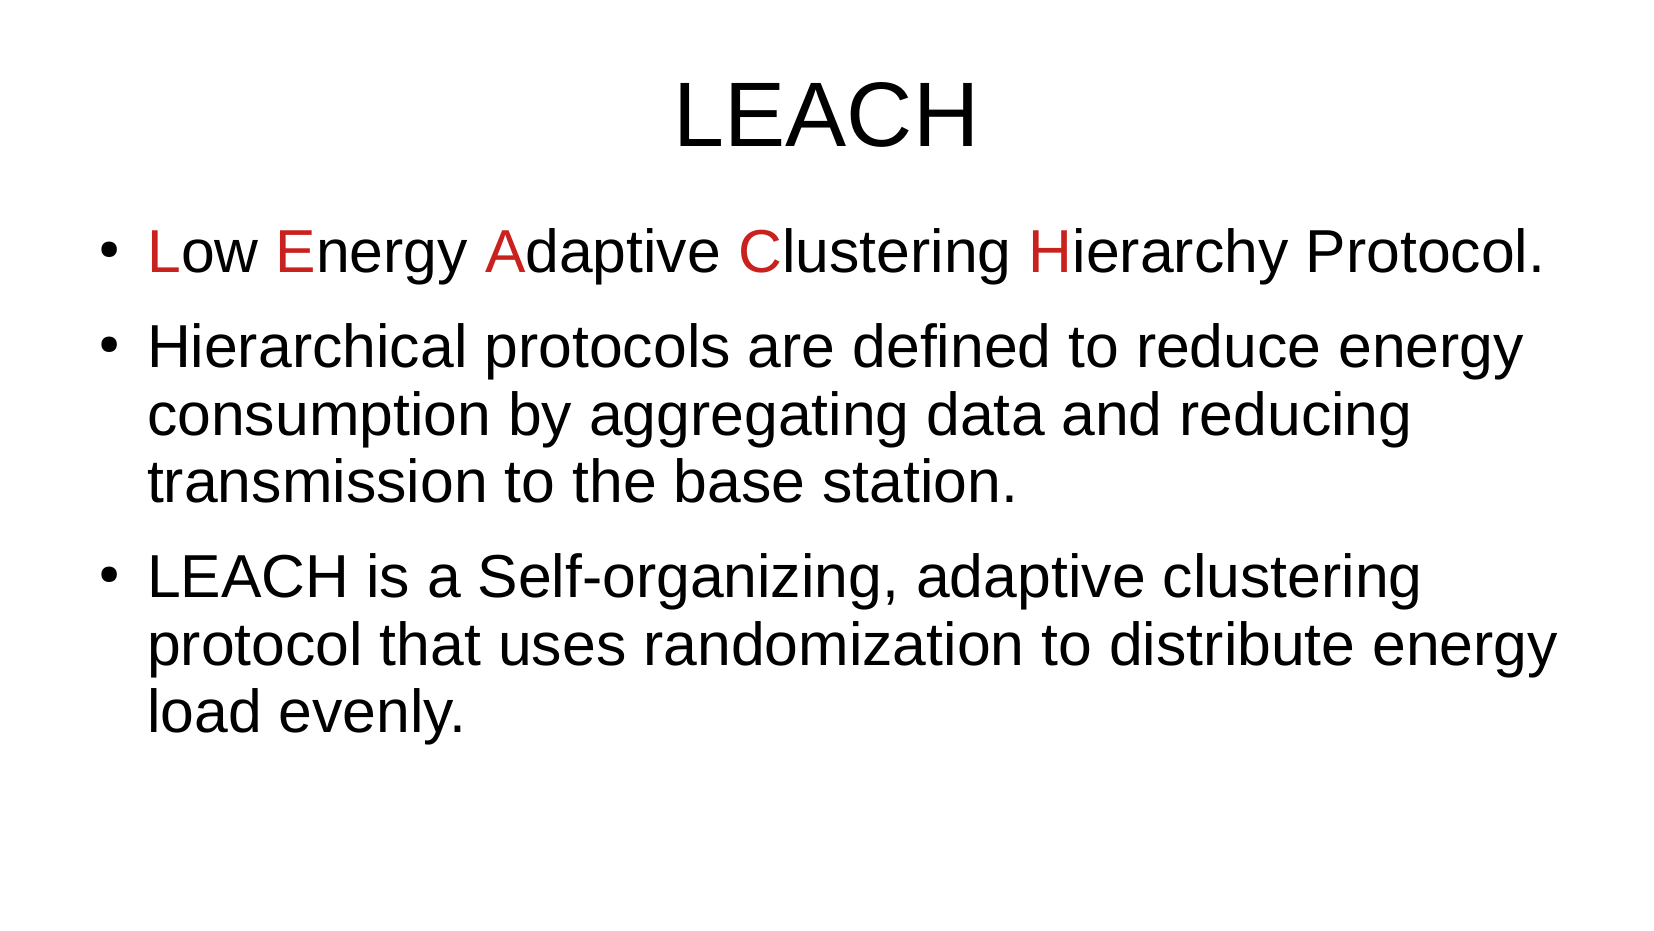

# LEACH
Low Energy Adaptive Clustering Hierarchy Protocol.
Hierarchical protocols are defined to reduce energy consumption by aggregating data and reducing transmission to the base station.
LEACH is a Self-organizing, adaptive clustering protocol that uses randomization to distribute energy load evenly.